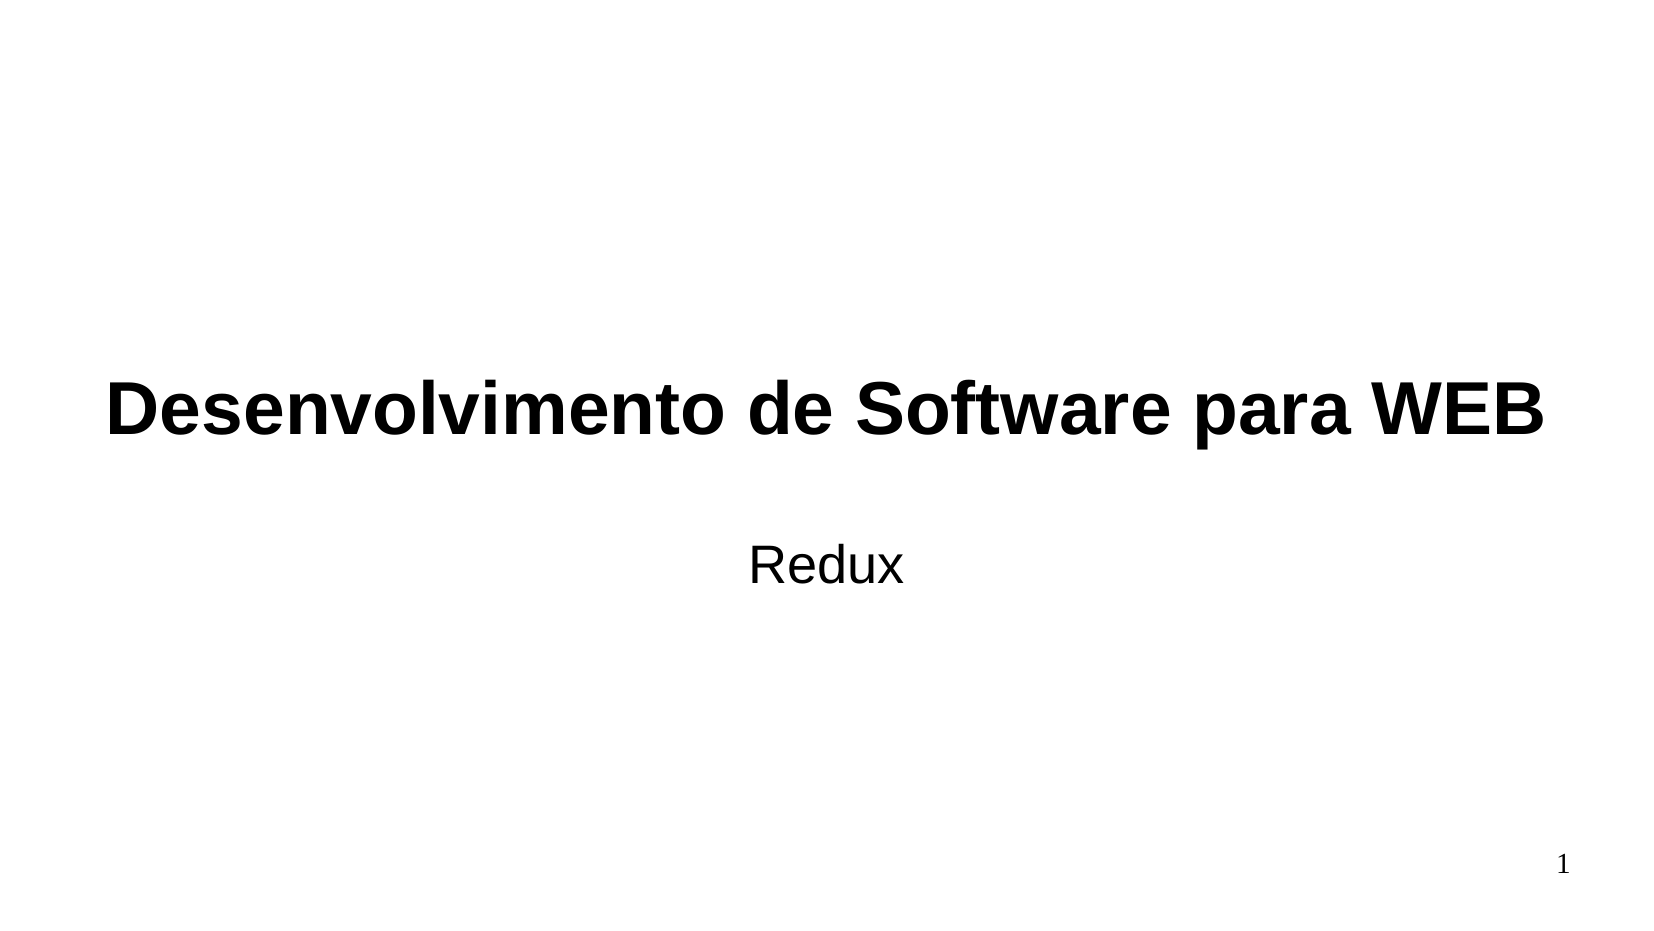

# Desenvolvimento de Software para WEB
Redux
1